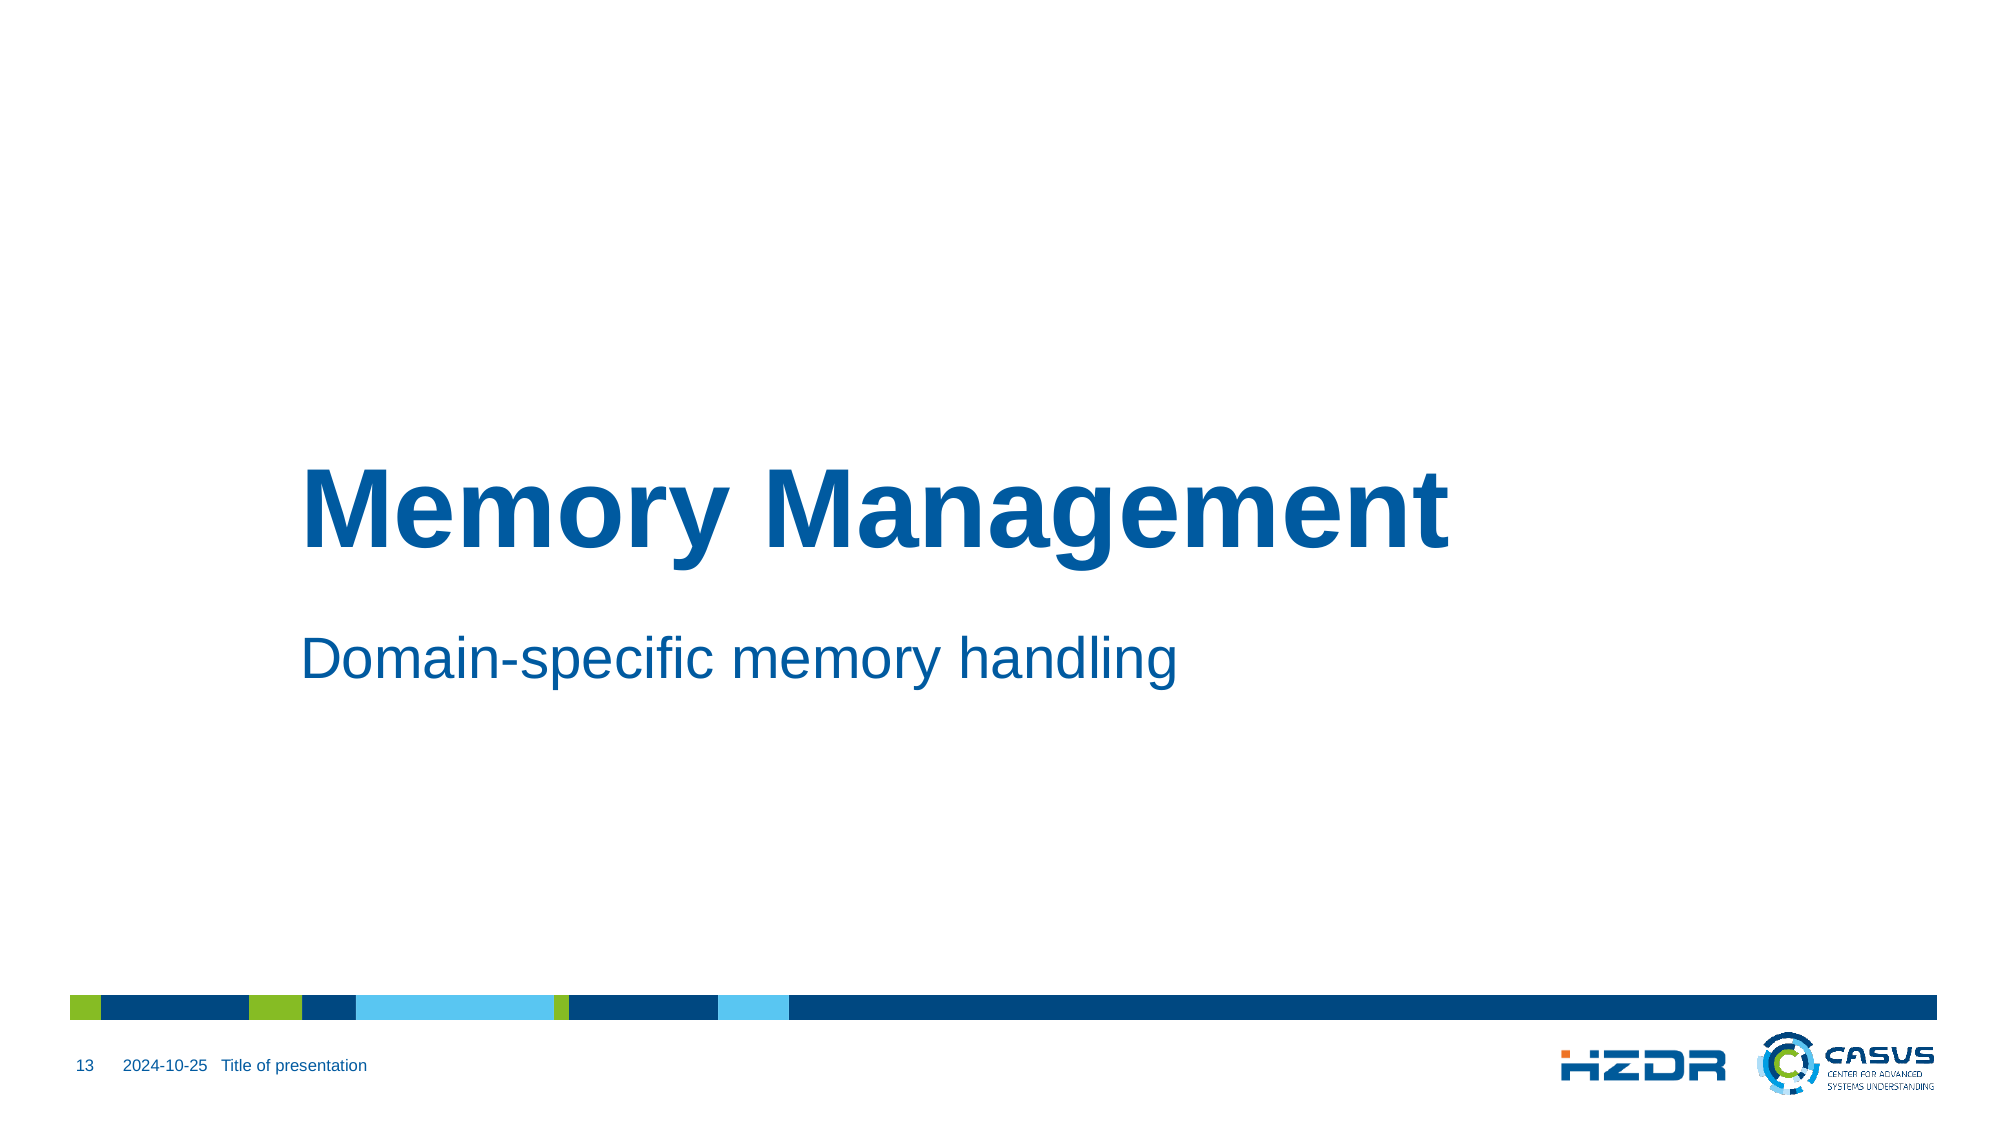

# Memory Management
Domain-specific memory handling
13
2024-10-25
Title of presentation